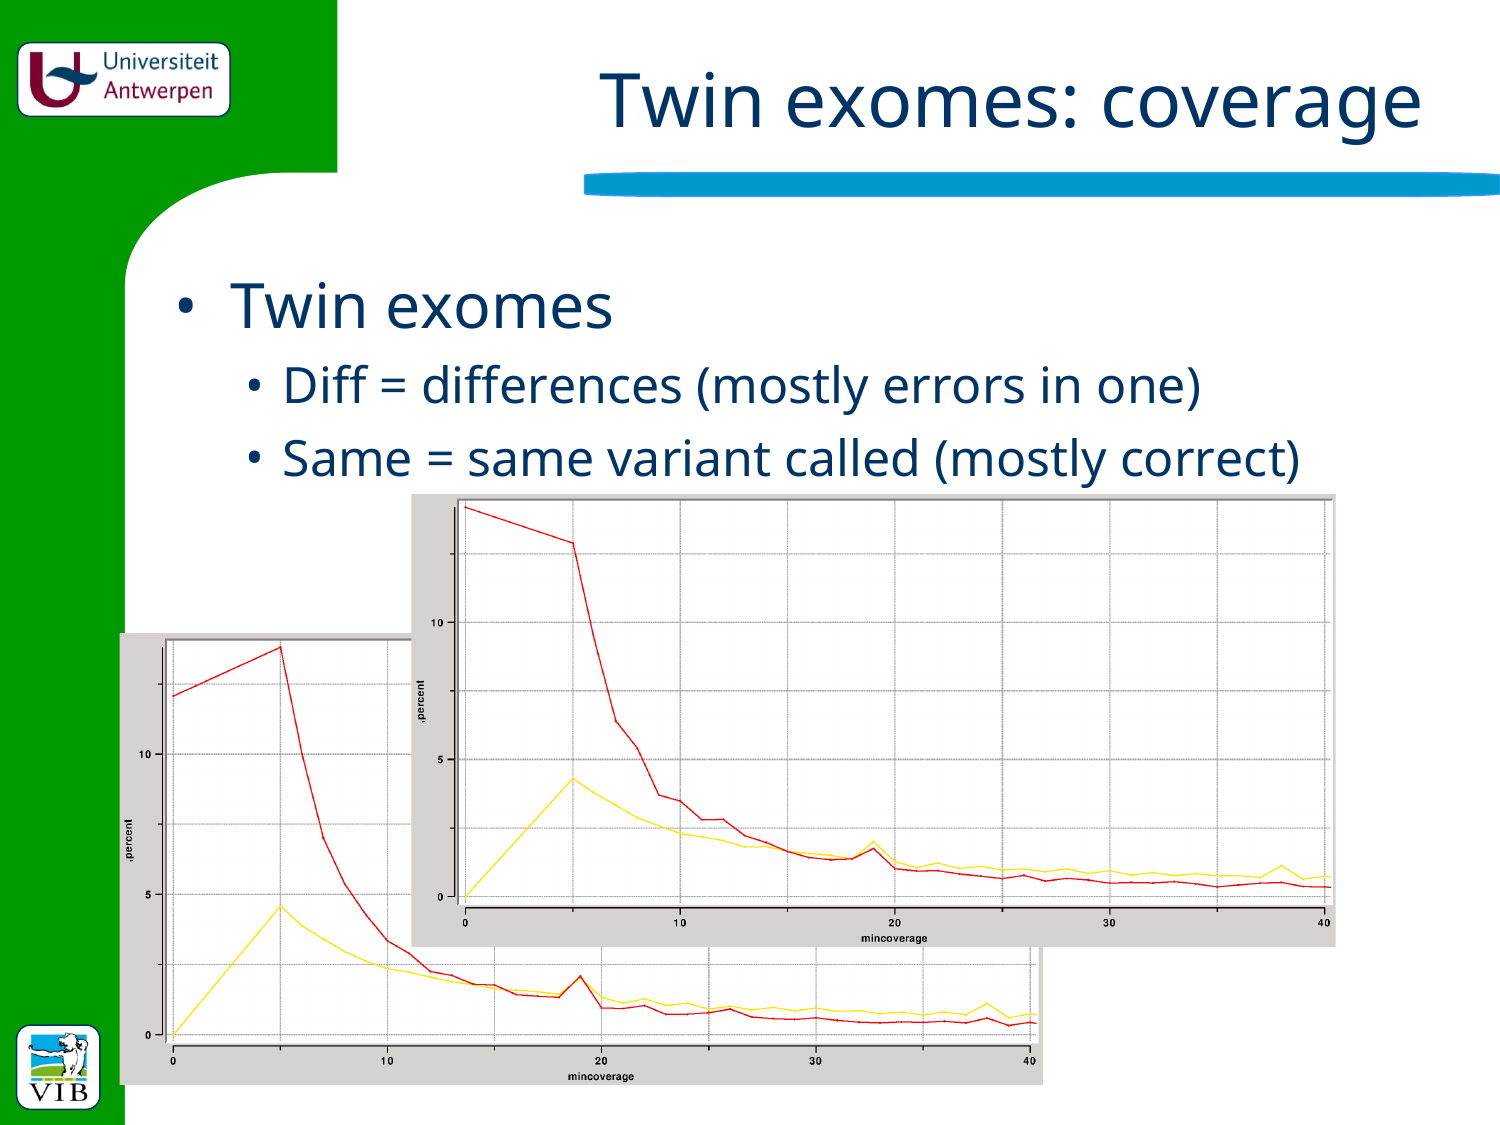

# Twin exomes: coverage
Twin exomes
Diff = differences (mostly errors in one)
Same = same variant called (mostly correct)